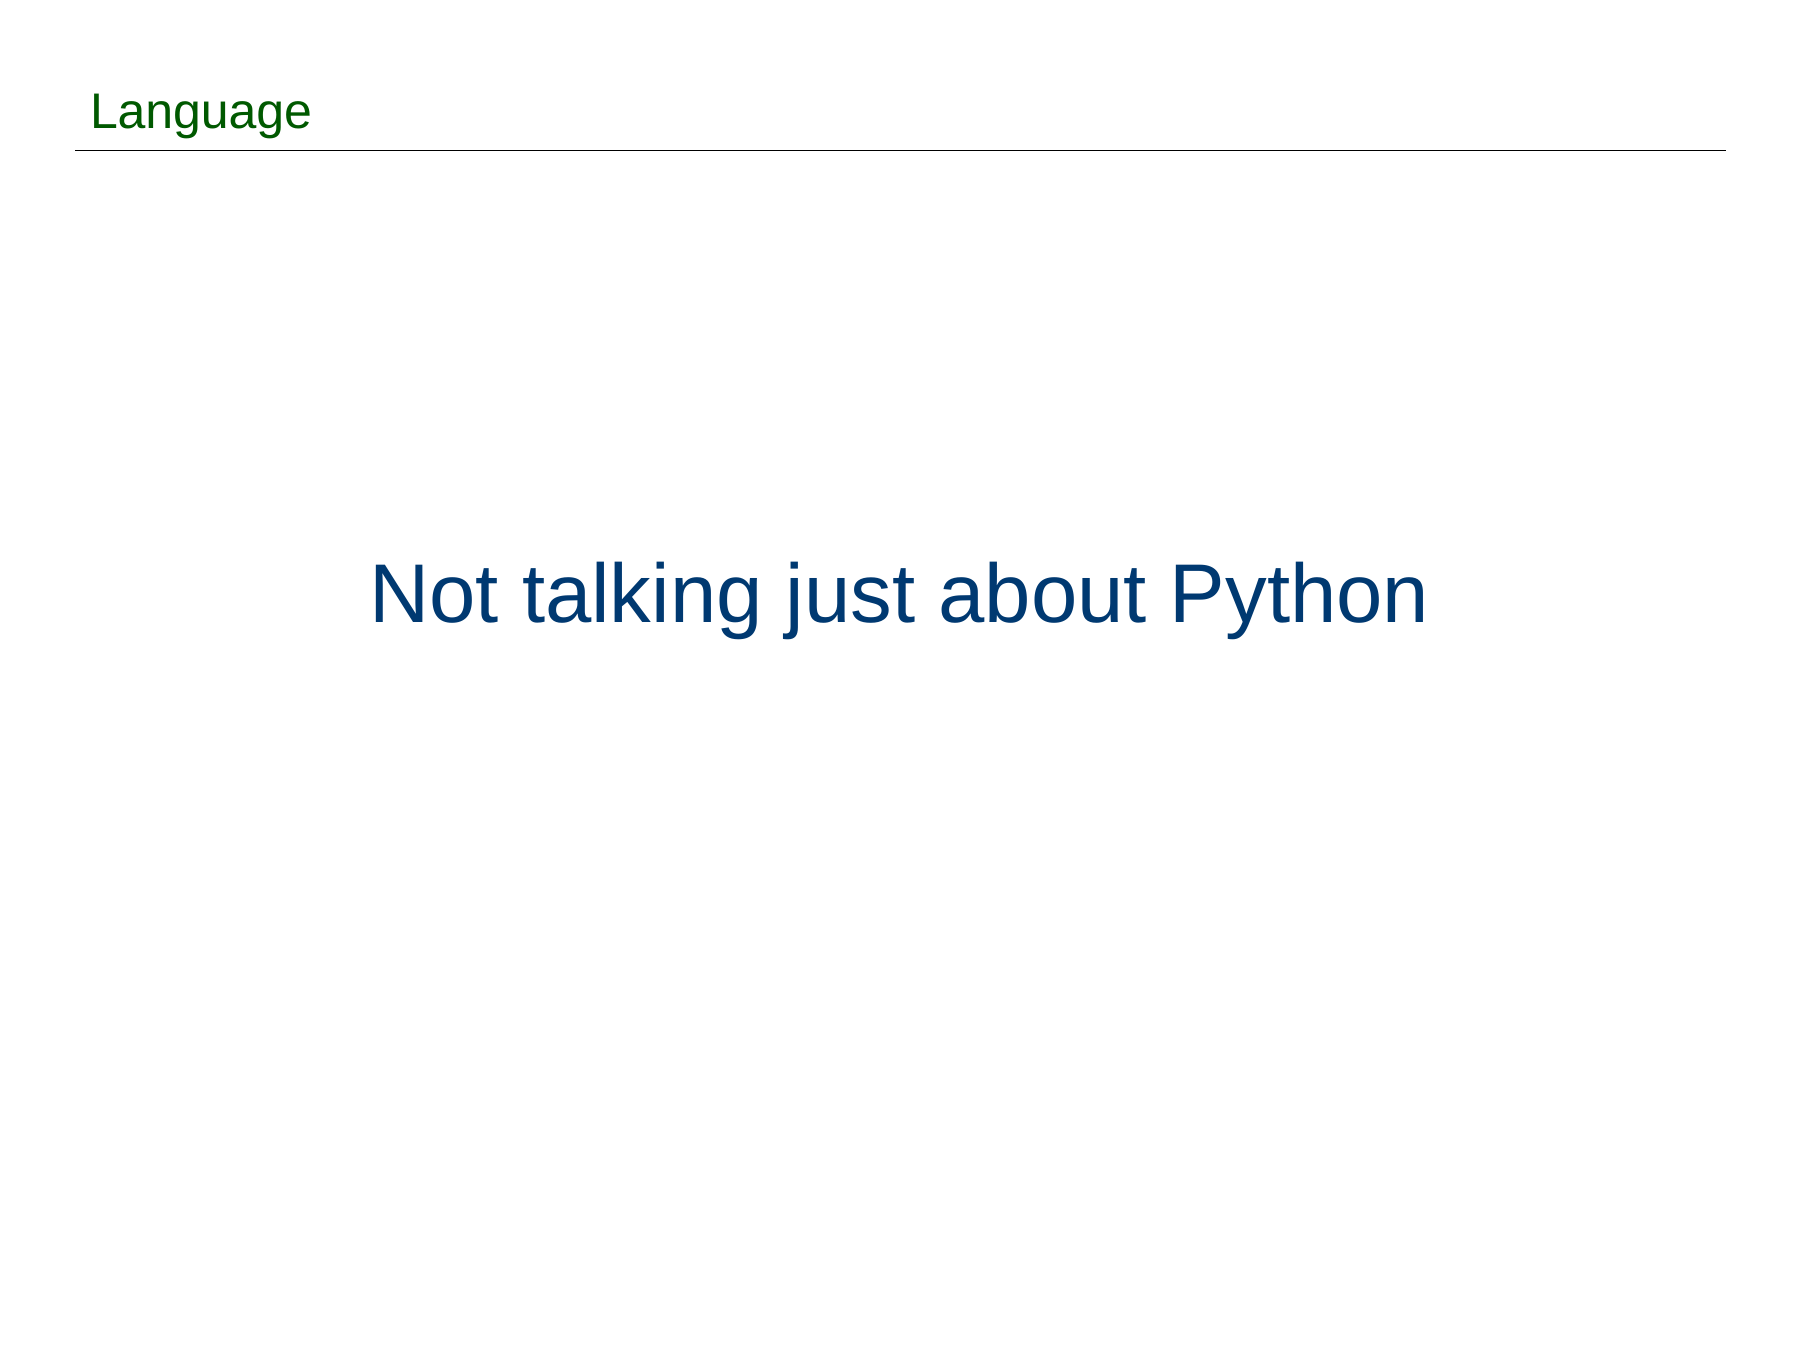

# Language
Not talking just about Python